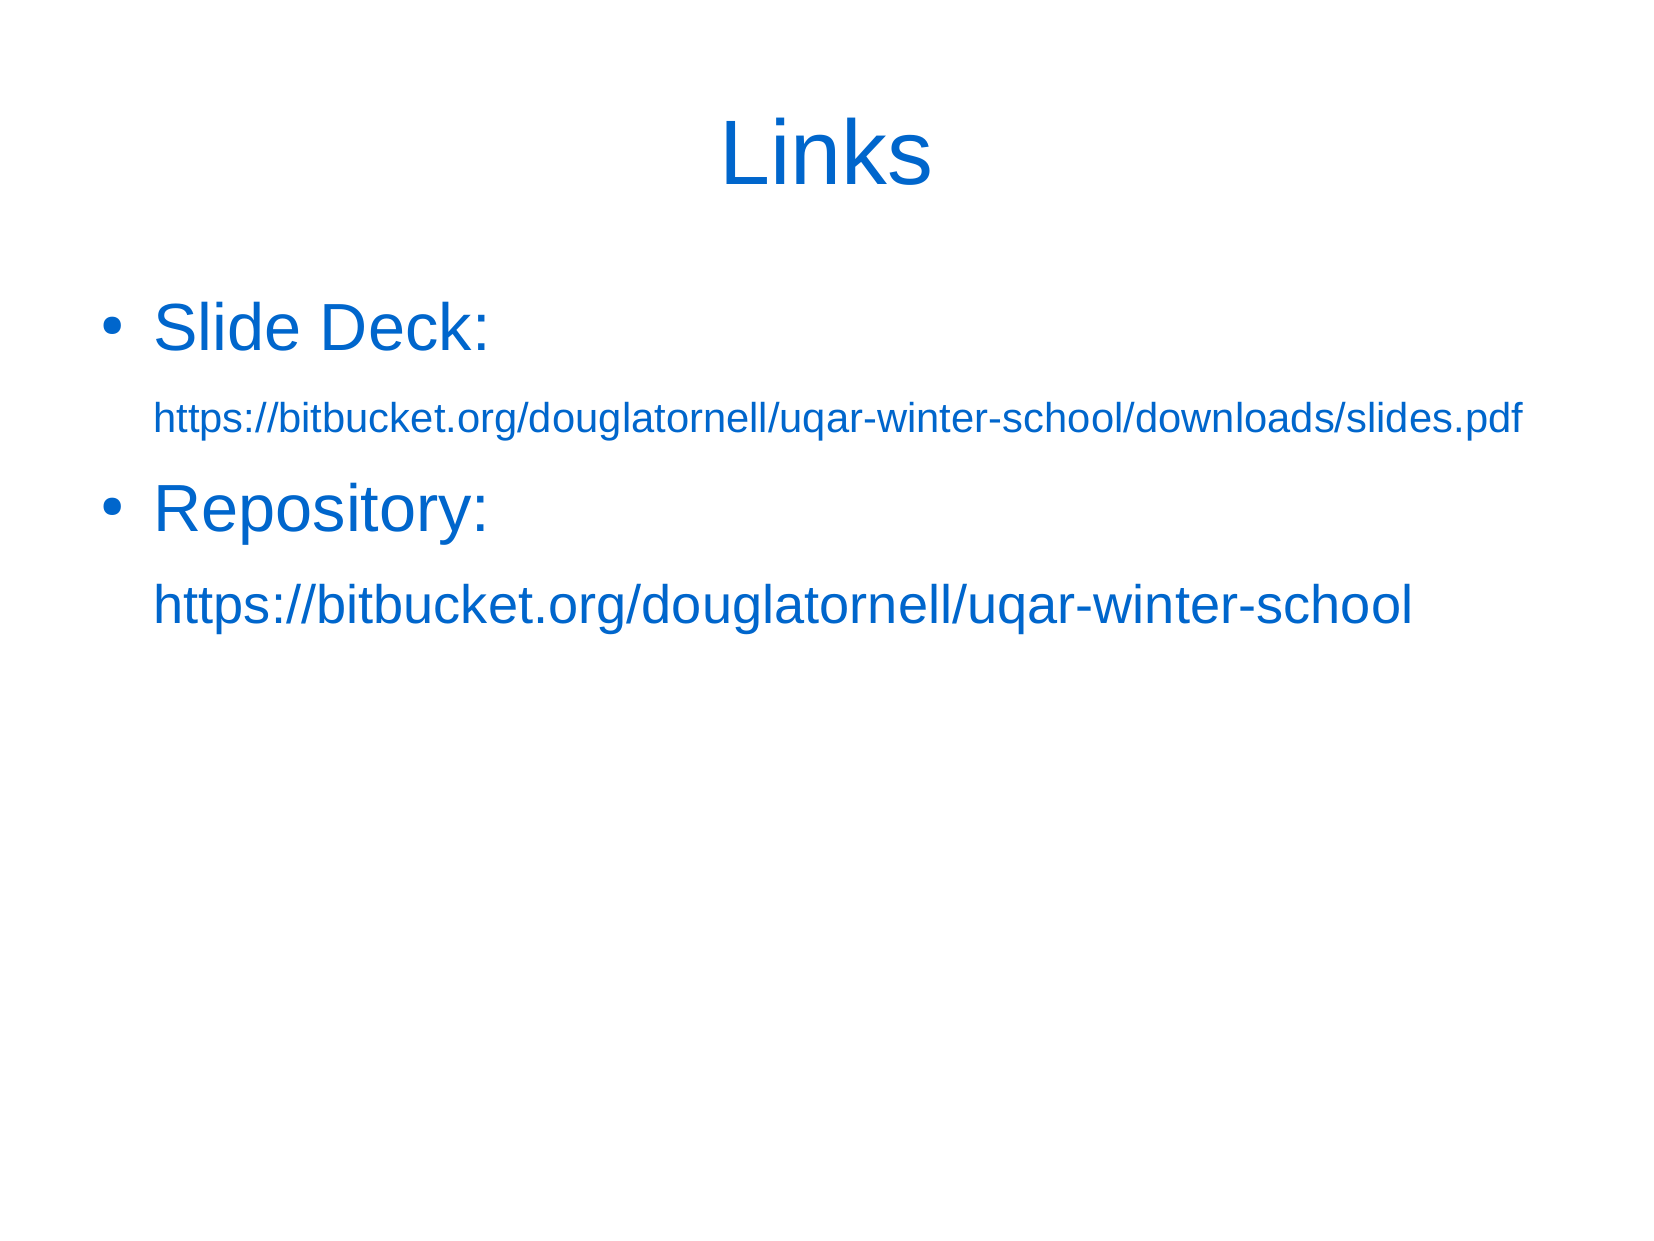

# Links
Slide Deck:
https://bitbucket.org/douglatornell/uqar-winter-school/downloads/slides.pdf
Repository:
https://bitbucket.org/douglatornell/uqar-winter-school